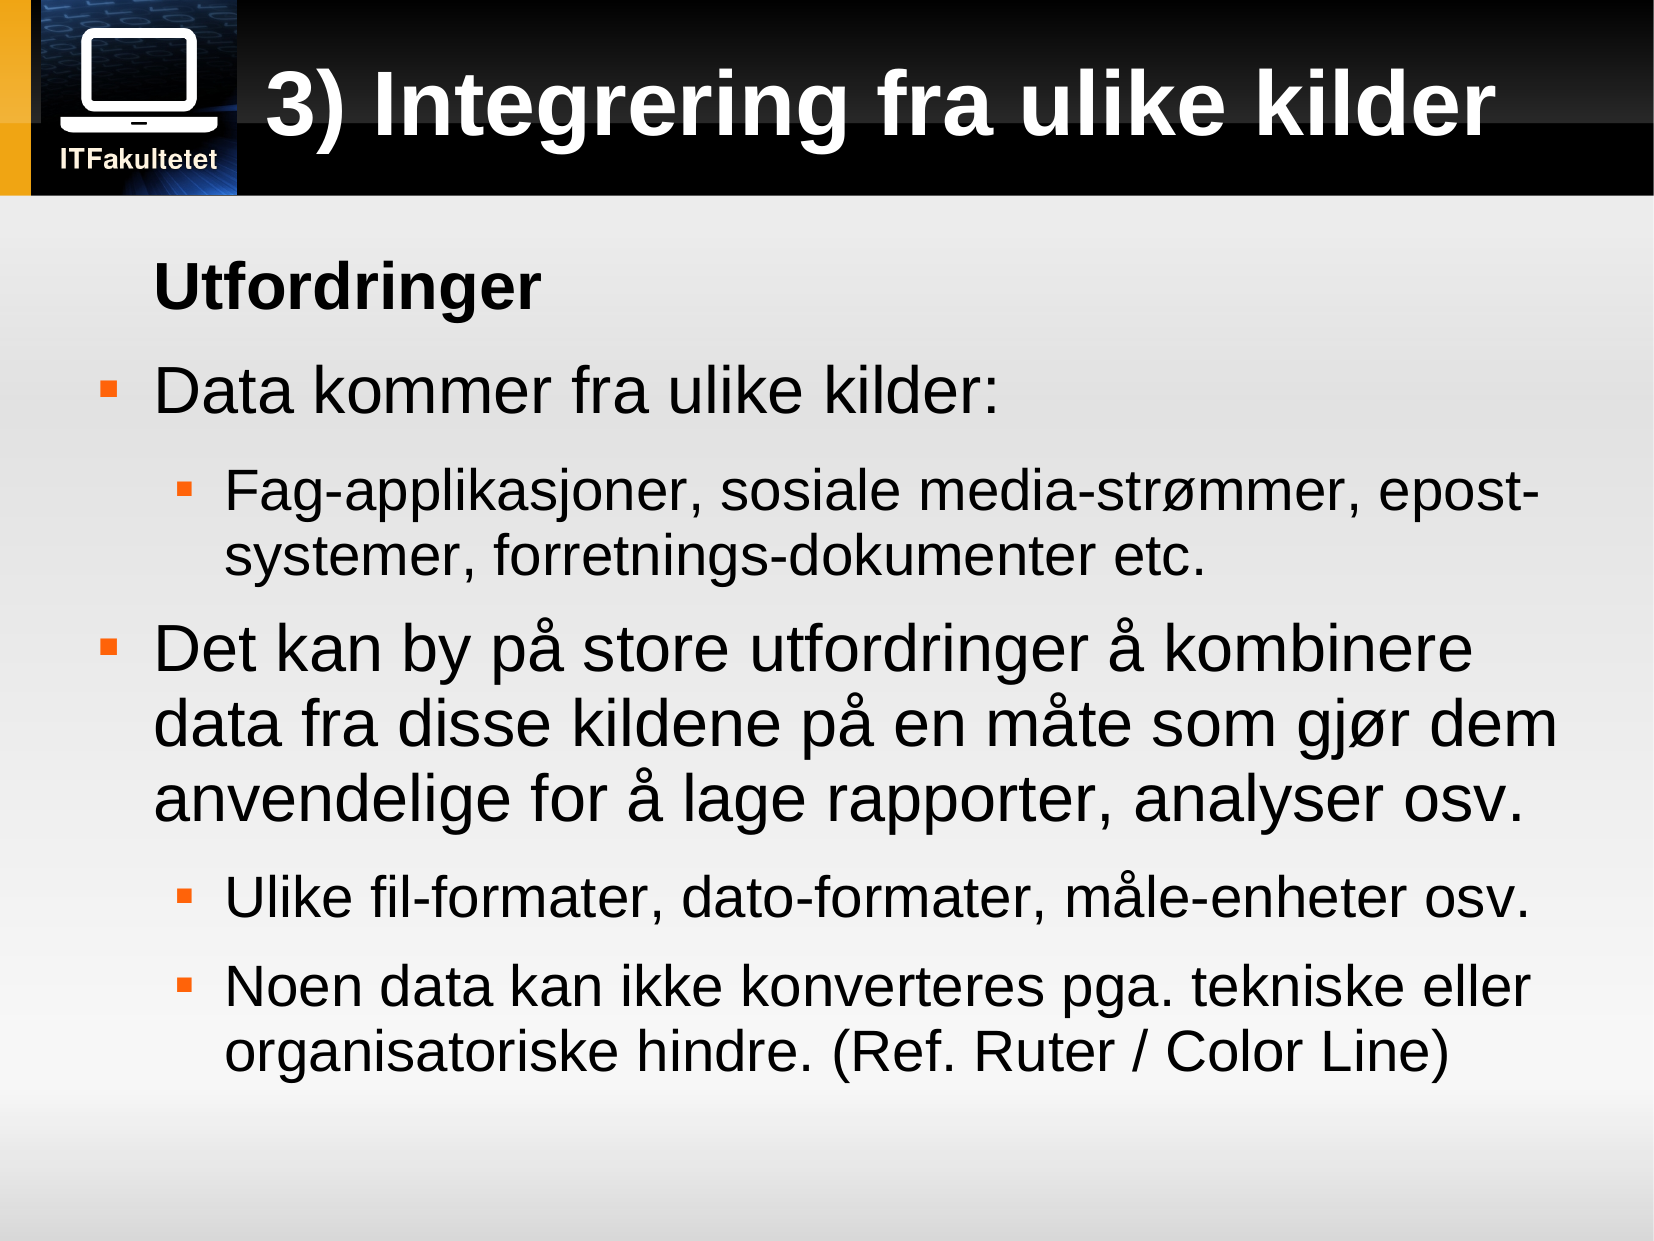

# 3) Integrering fra ulike kilder
Utfordringer
Data kommer fra ulike kilder:
Fag-applikasjoner, sosiale media-strømmer, epost-systemer, forretnings-dokumenter etc.
Det kan by på store utfordringer å kombinere data fra disse kildene på en måte som gjør dem anvendelige for å lage rapporter, analyser osv.
Ulike fil-formater, dato-formater, måle-enheter osv.
Noen data kan ikke konverteres pga. tekniske eller organisatoriske hindre. (Ref. Ruter / Color Line)